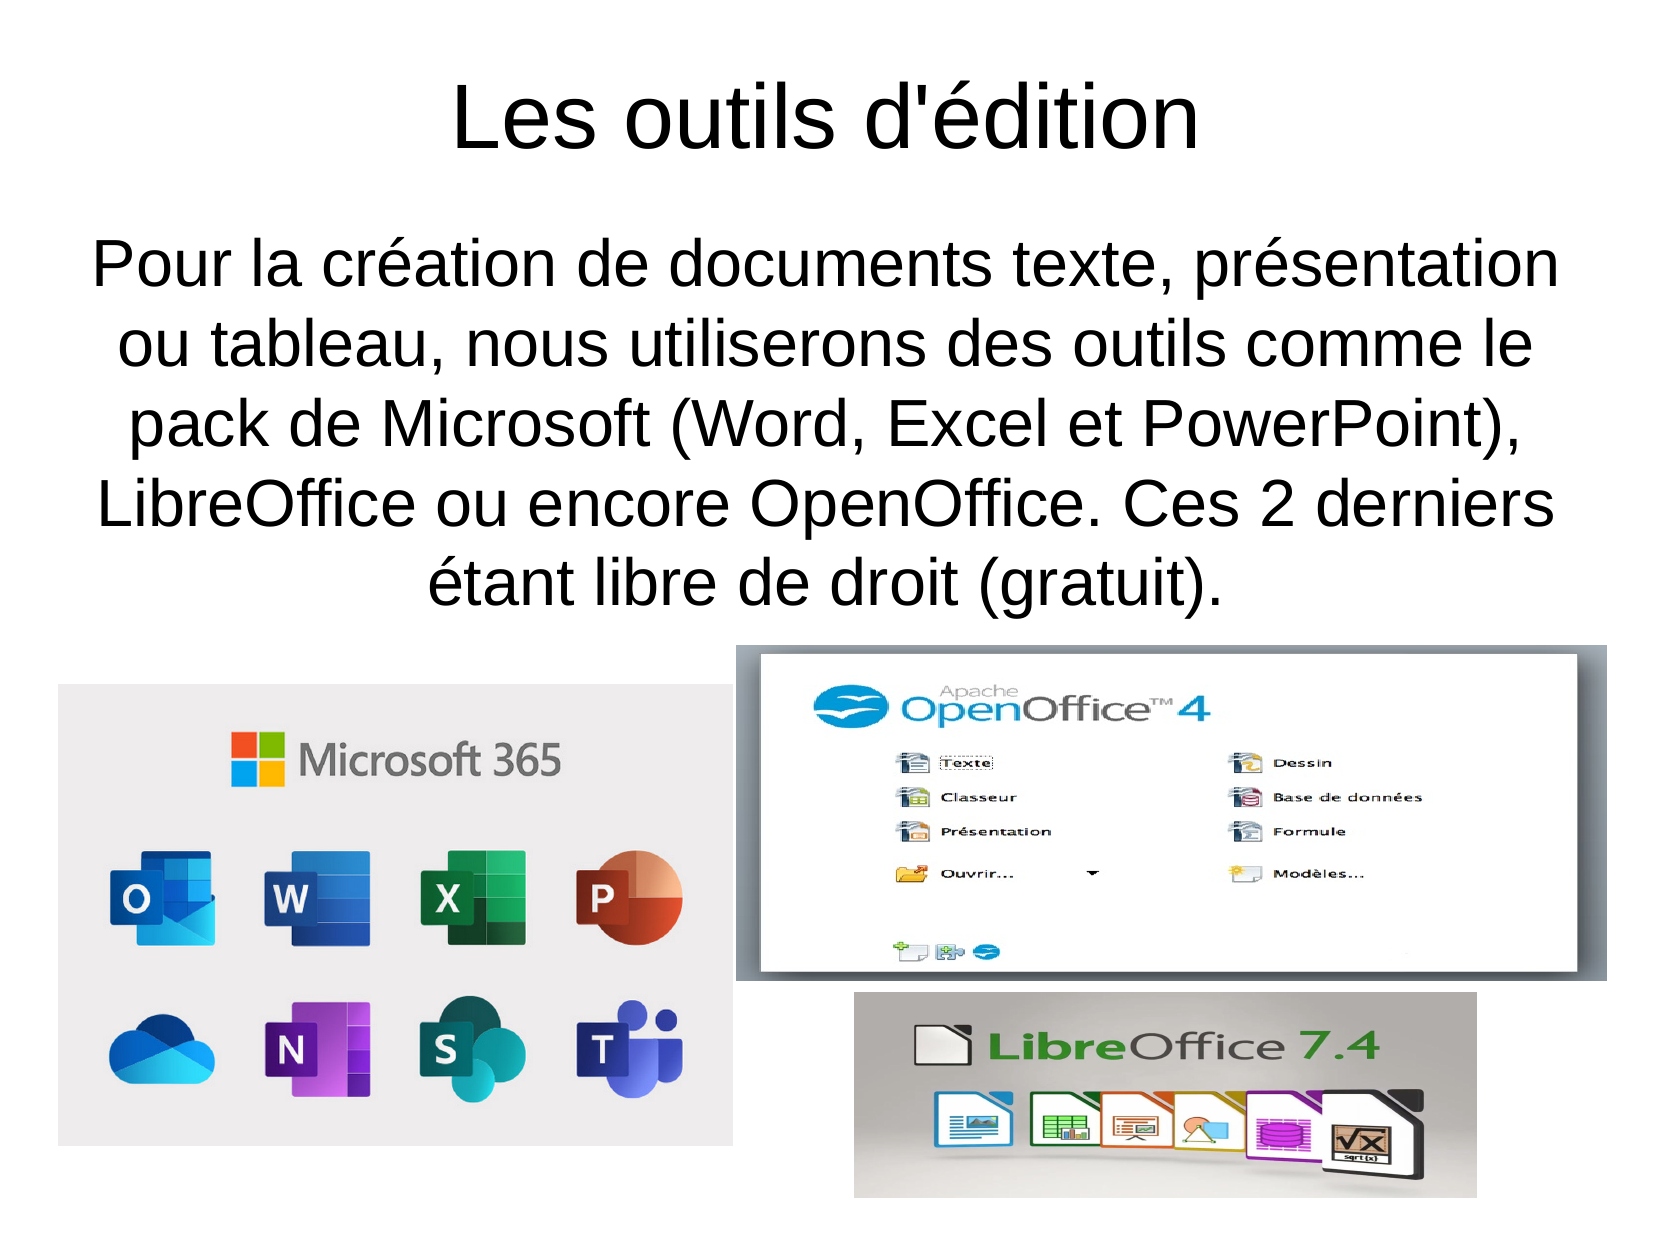

# Les outils d'édition
Pour la création de documents texte, présentation ou tableau, nous utiliserons des outils comme le pack de Microsoft (Word, Excel et PowerPoint), LibreOffice ou encore OpenOffice. Ces 2 derniers étant libre de droit (gratuit).